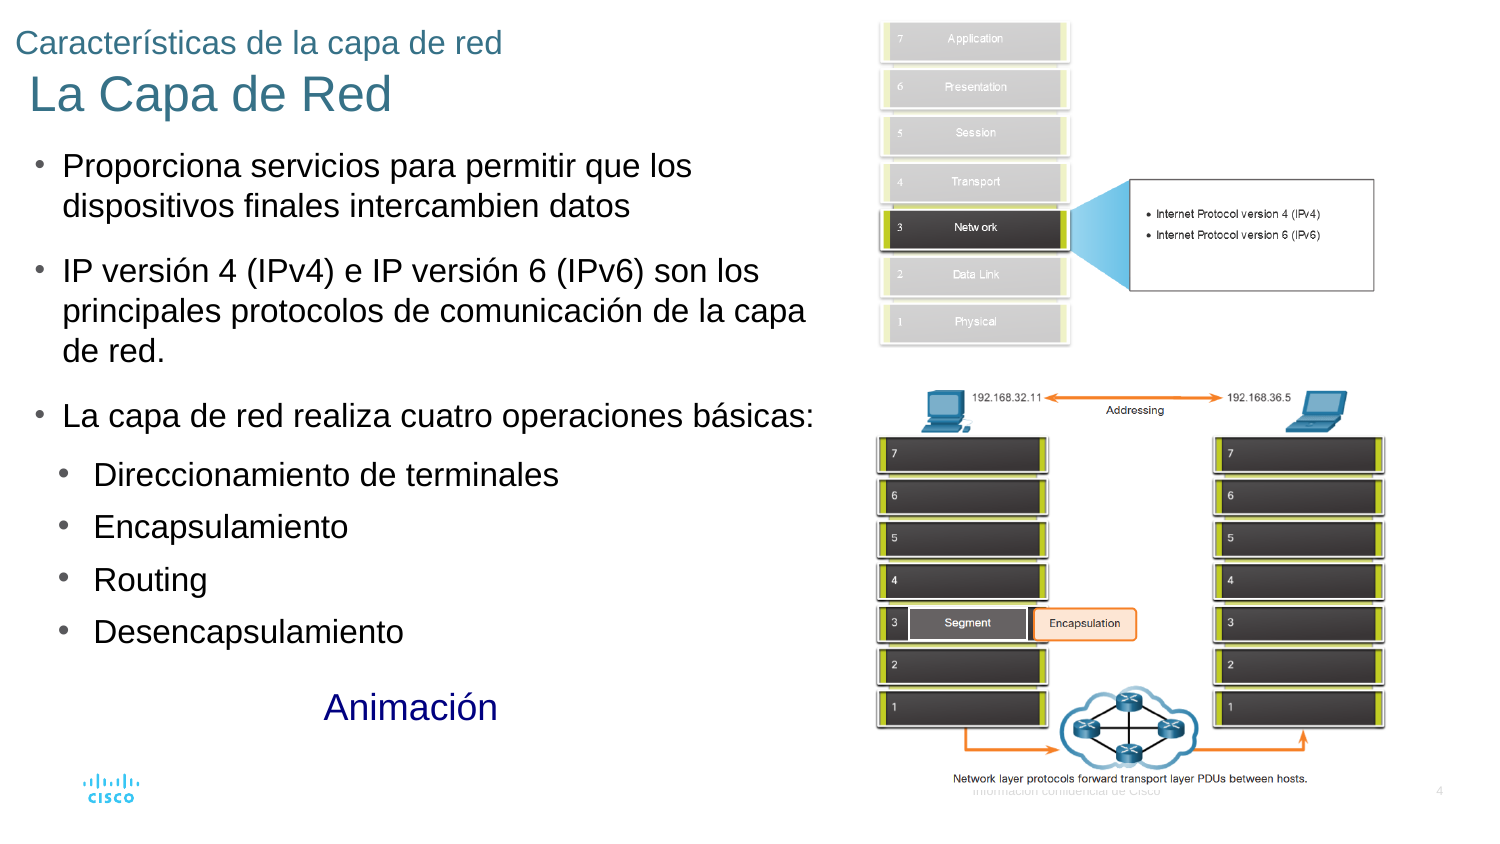

# Características de la capa de red La Capa de Red
Proporciona servicios para permitir que los dispositivos finales intercambien datos
IP versión 4 (IPv4) e IP versión 6 (IPv6) son los principales protocolos de comunicación de la capa de red.
La capa de red realiza cuatro operaciones básicas:
Direccionamiento de terminales
Encapsulamiento
Routing
Desencapsulamiento
Animación